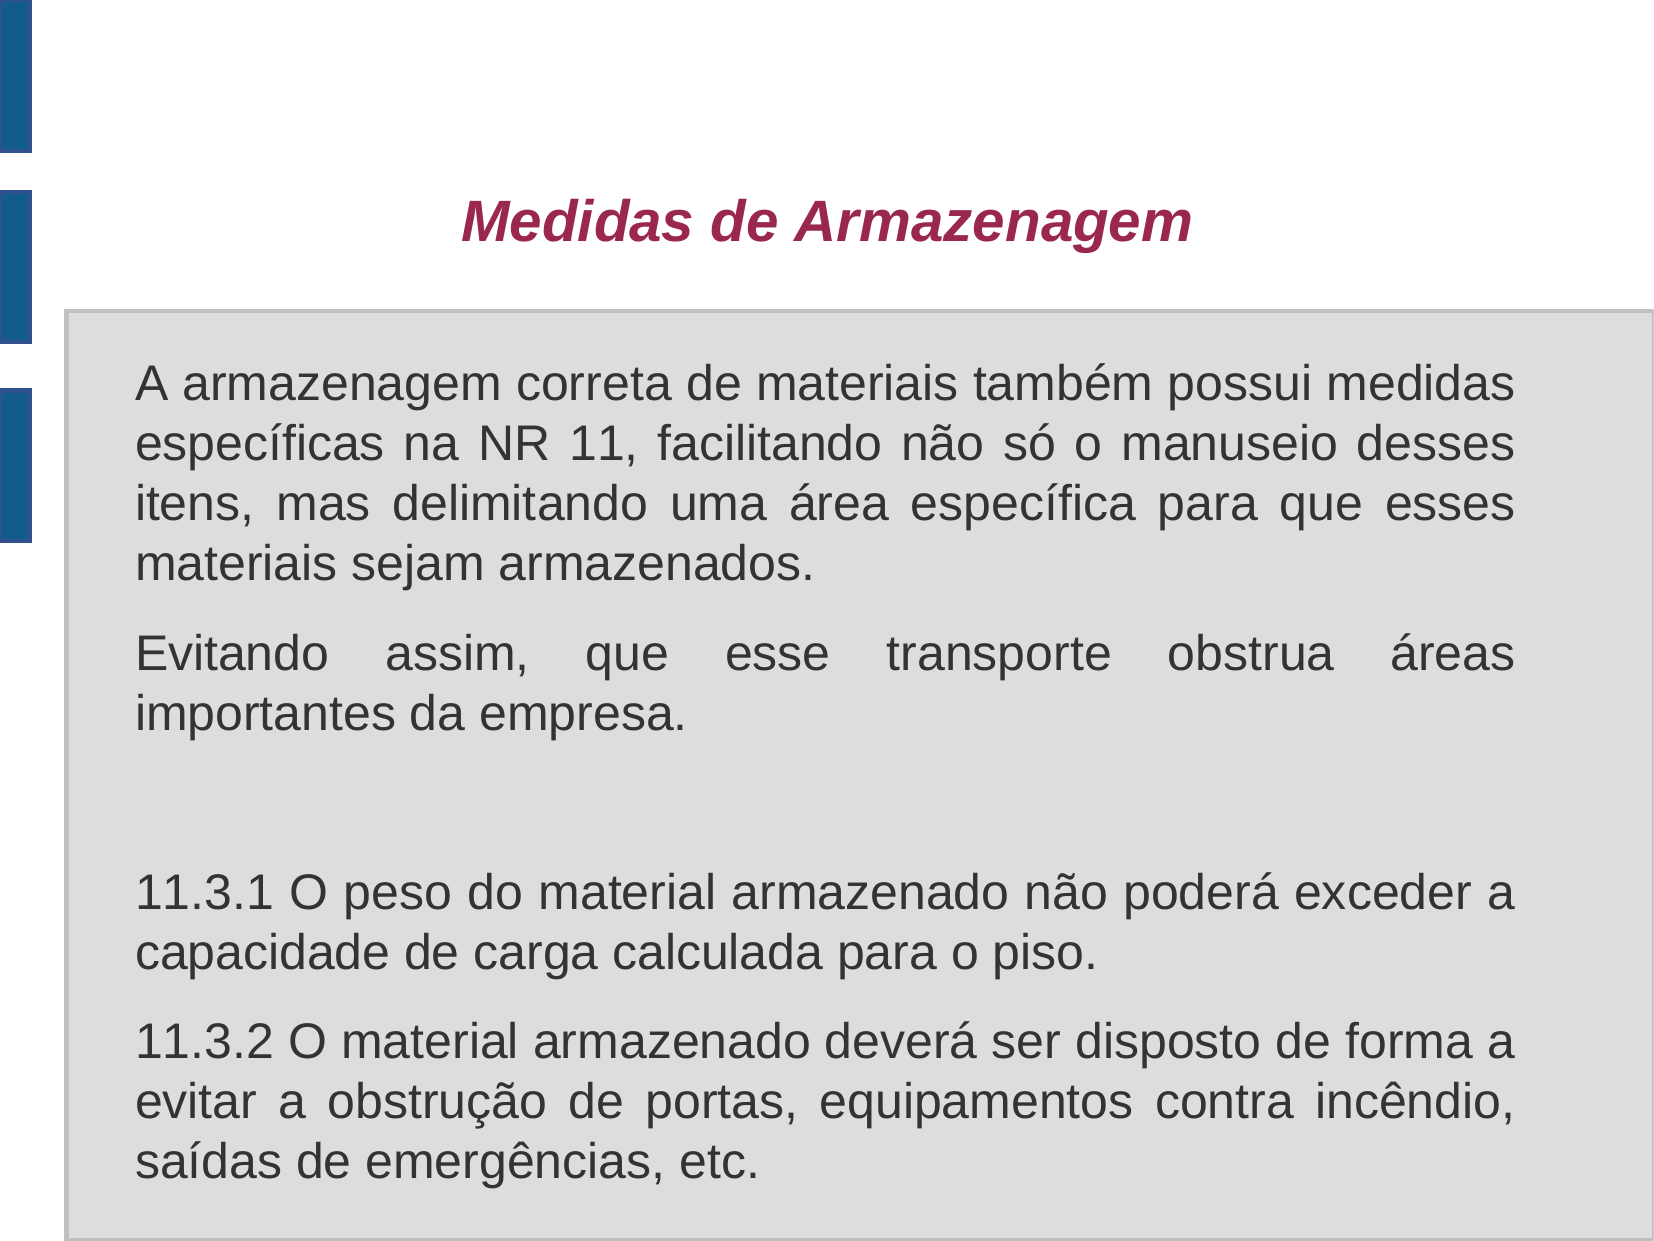

# Medidas de Armazenagem
A armazenagem correta de materiais também possui medidas específicas na NR 11, facilitando não só o manuseio desses itens, mas delimitando uma área específica para que esses materiais sejam armazenados.
Evitando assim, que esse transporte obstrua áreas importantes da empresa.
11.3.1 O peso do material armazenado não poderá exceder a capacidade de carga calculada para o piso.
11.3.2 O material armazenado deverá ser disposto de forma a evitar a obstrução de portas, equipamentos contra incêndio, saídas de emergências, etc.